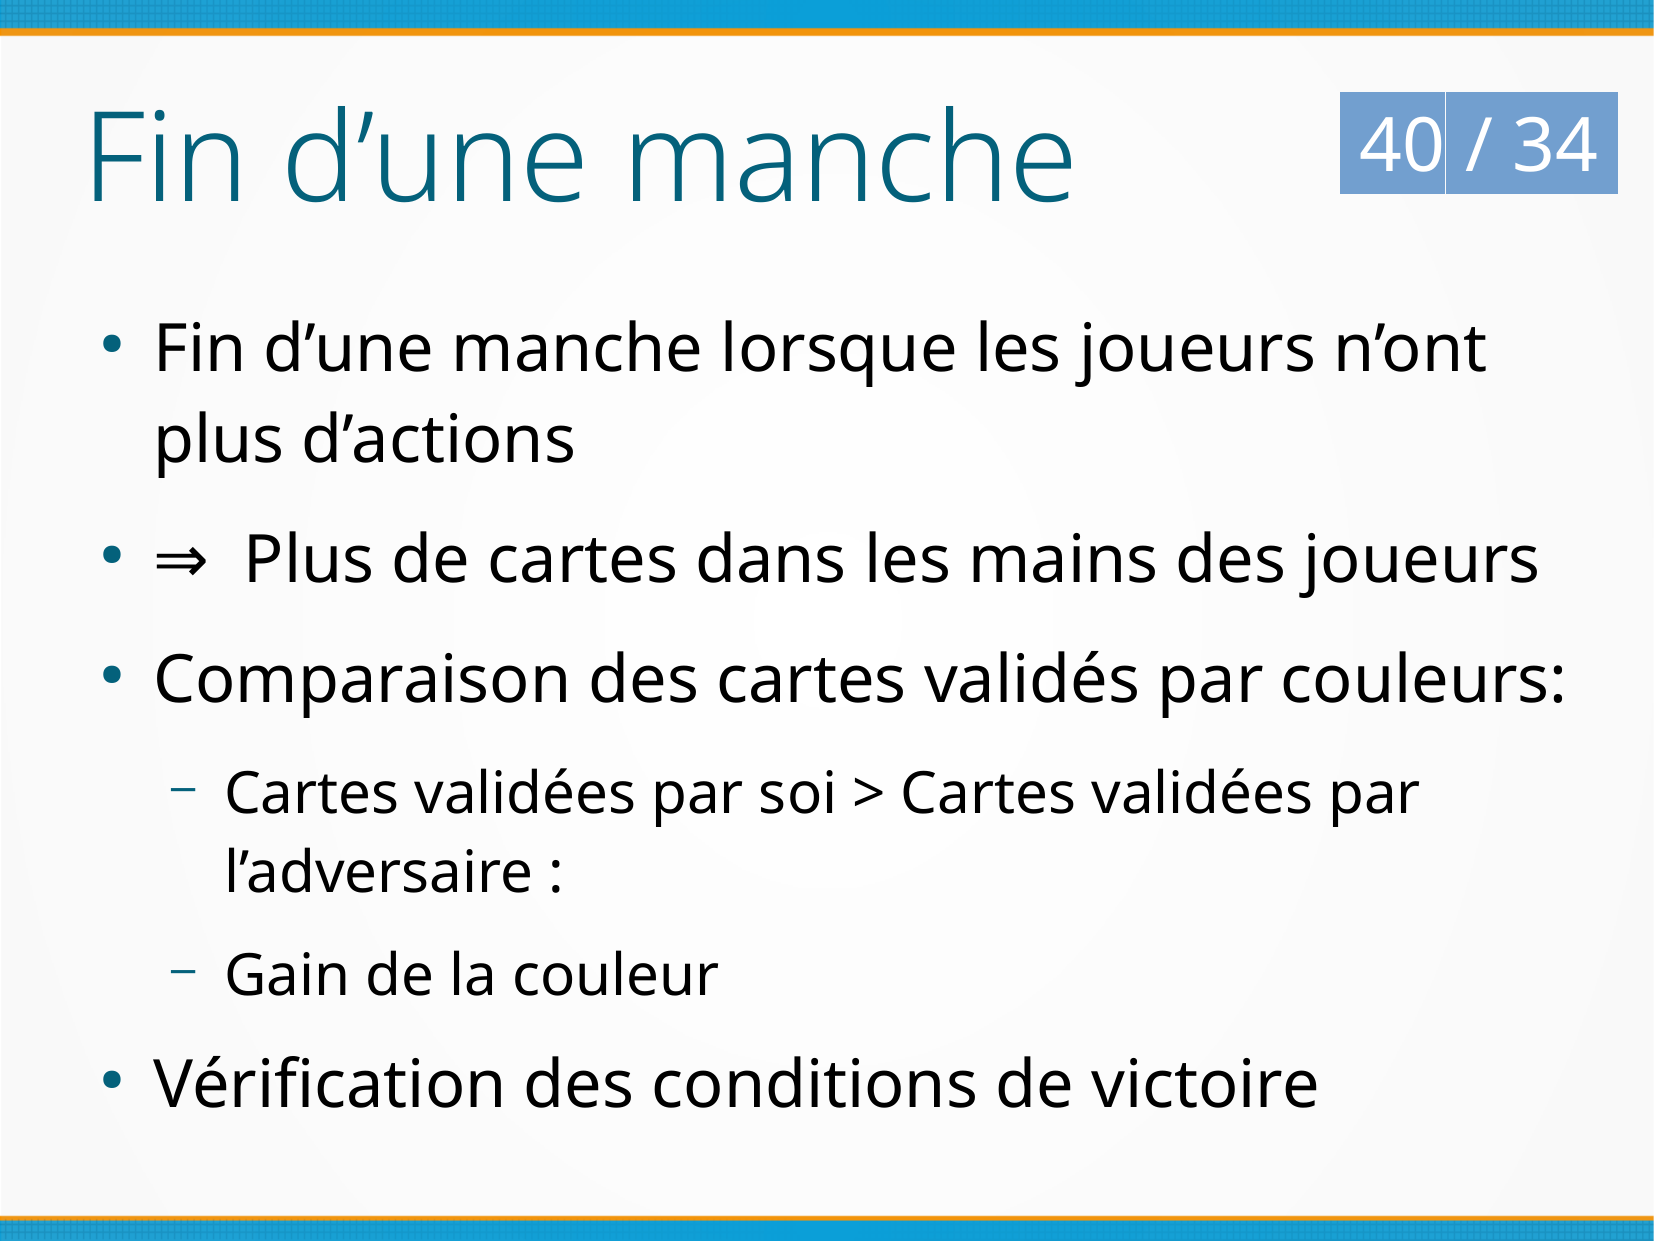

# Fin d’une manche
40
Fin d’une manche lorsque les joueurs n’ont plus d’actions
⇒ Plus de cartes dans les mains des joueurs
Comparaison des cartes validés par couleurs:
Cartes validées par soi > Cartes validées par l’adversaire :
Gain de la couleur
Vérification des conditions de victoire